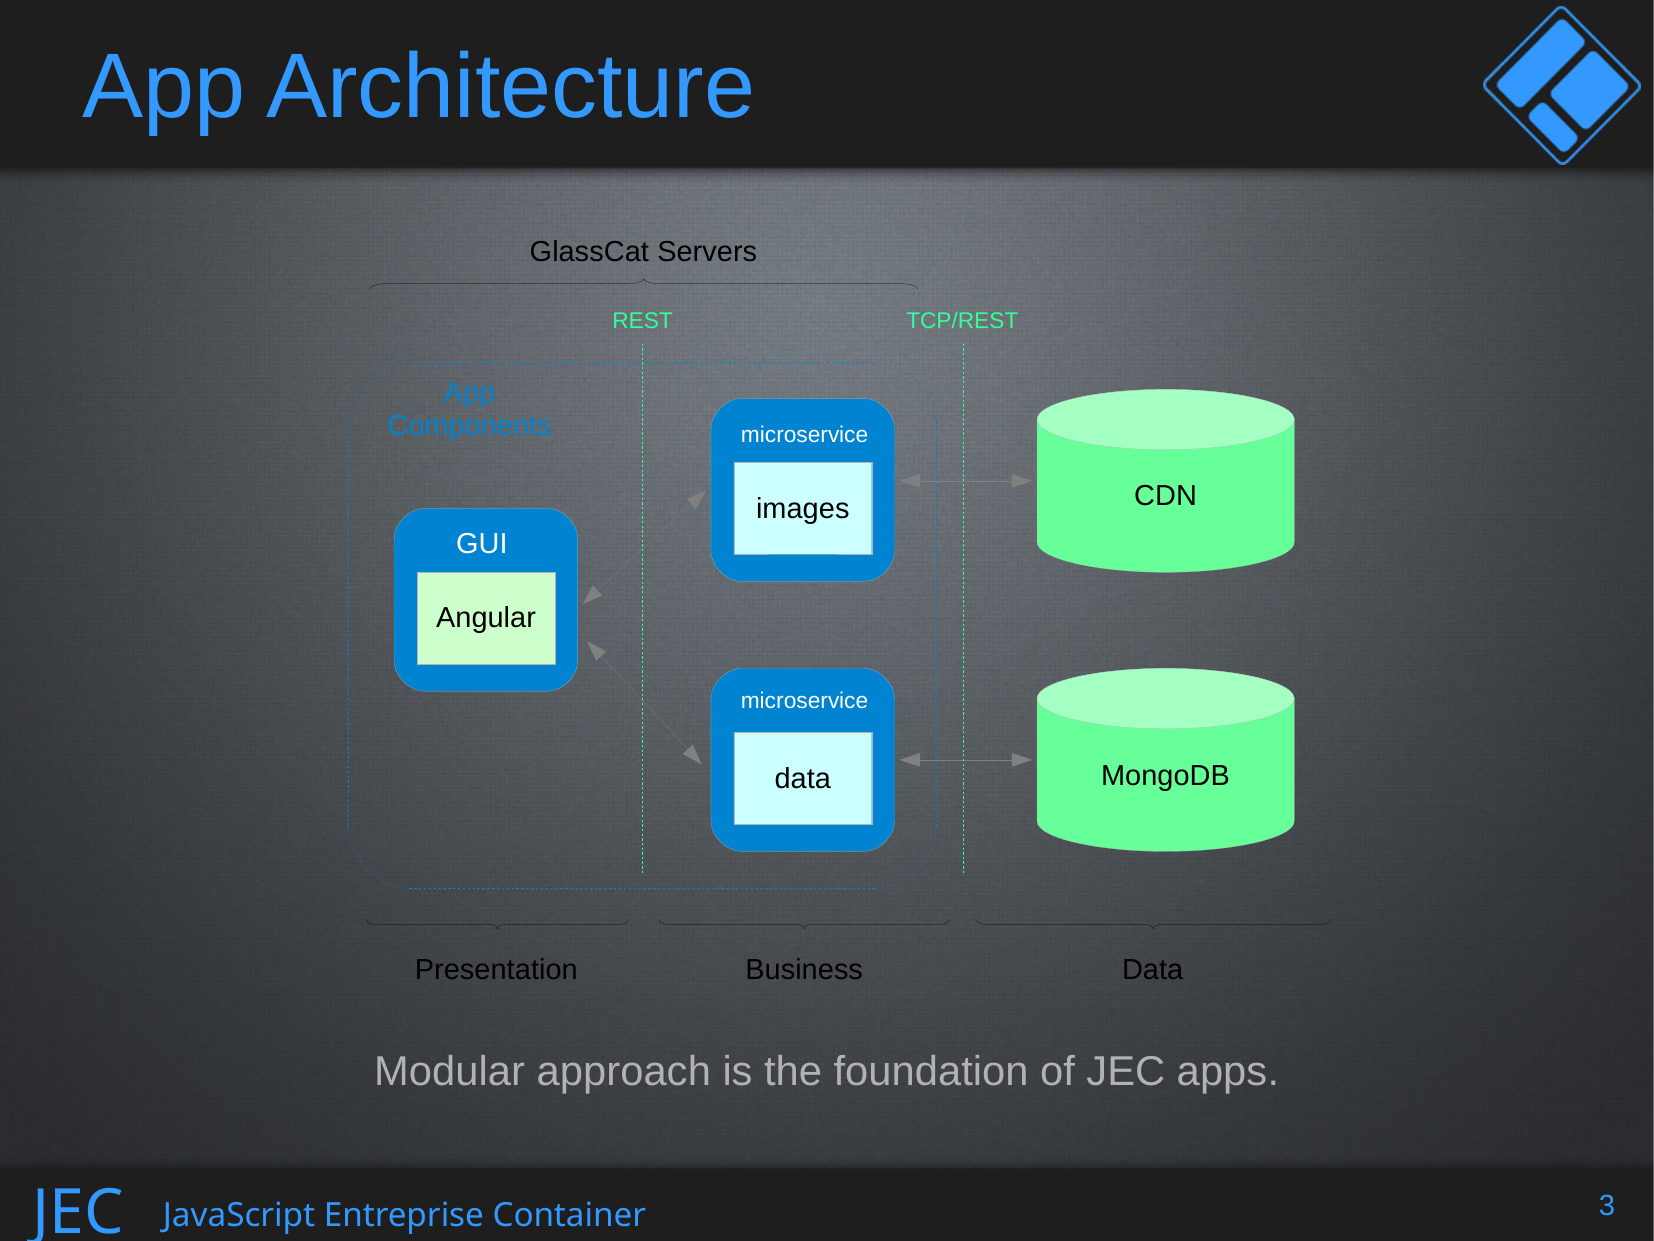

# App Architecture
Modular approach is the foundation of JEC apps.
JEC
3
JavaScript Entreprise Container